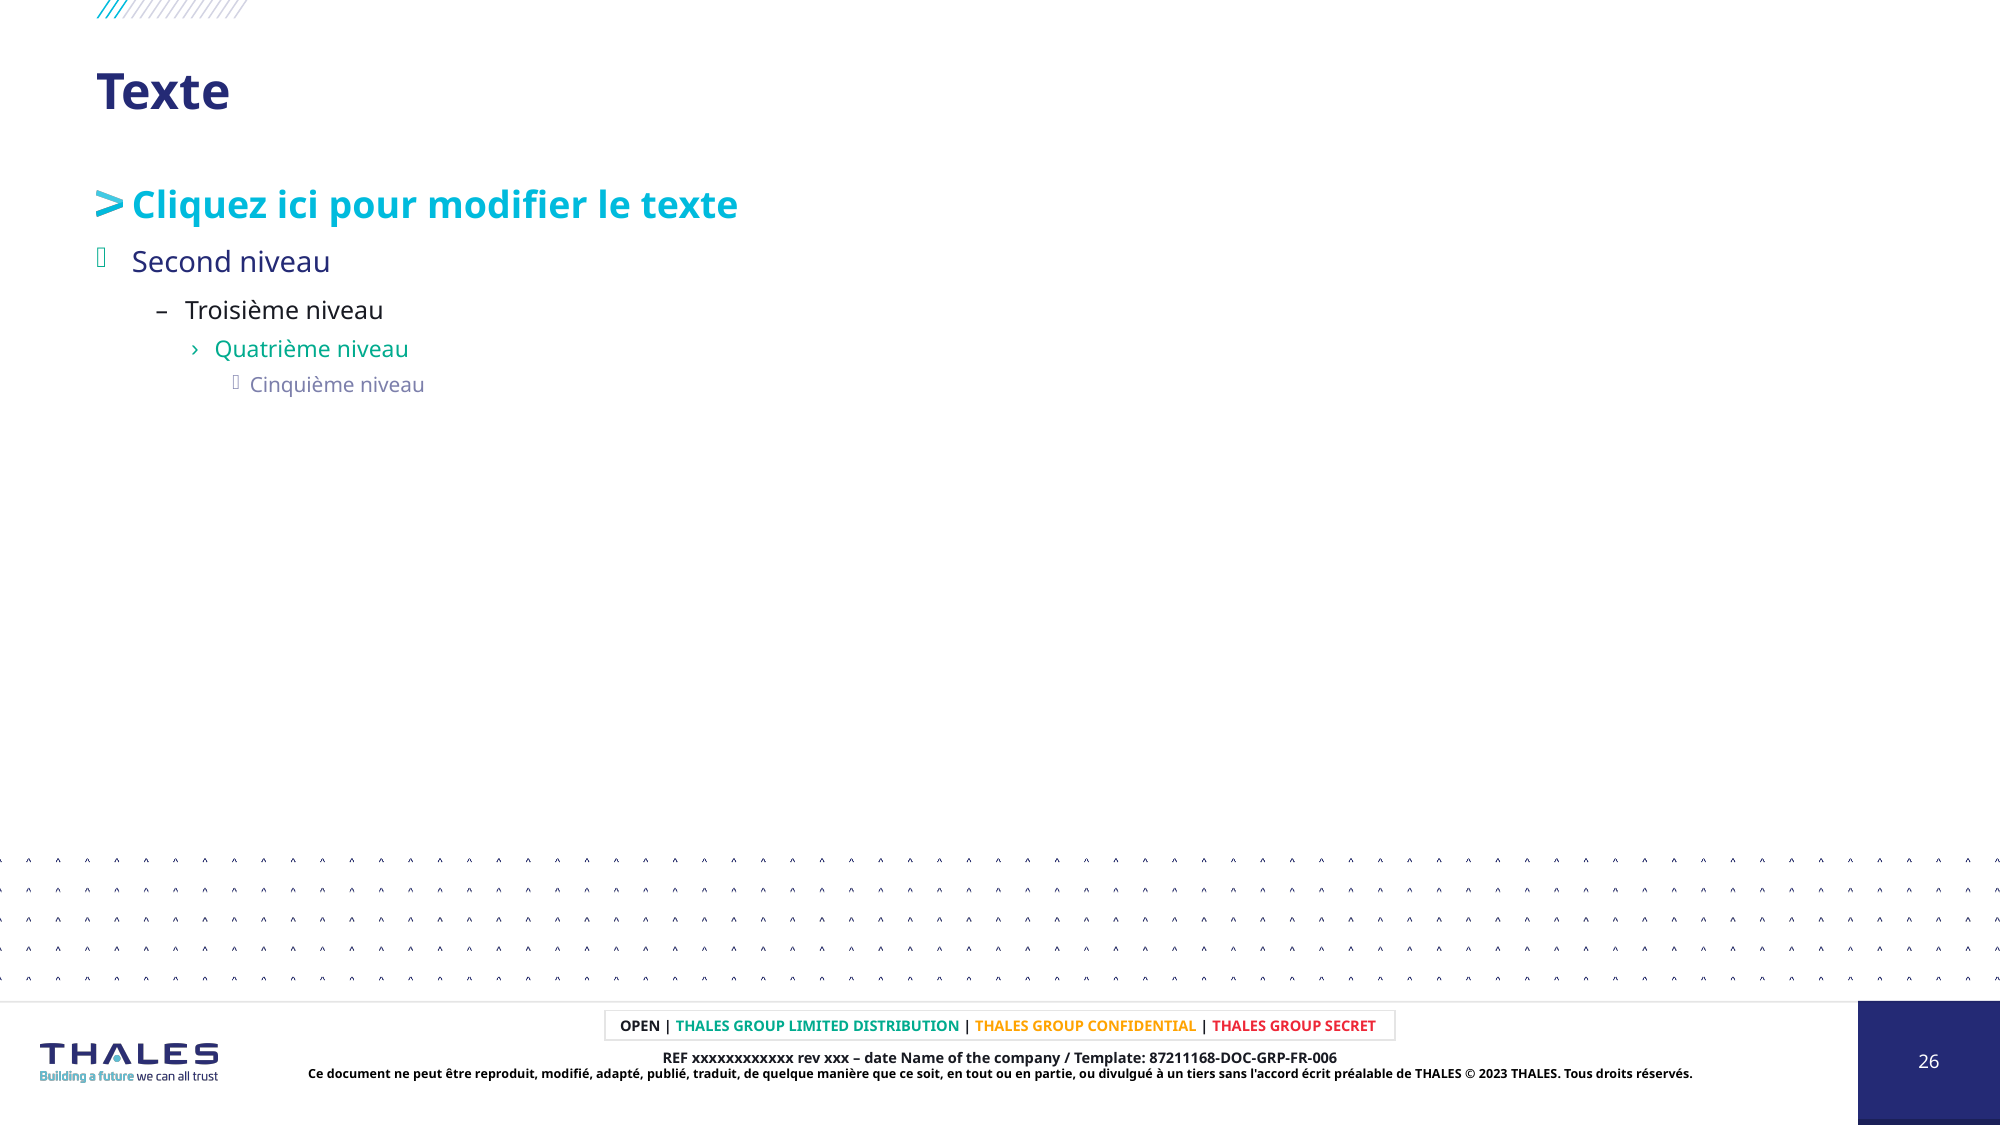

# Texte
Cliquez ici pour modifier le texte
Second niveau
Troisième niveau
Quatrième niveau
Cinquième niveau